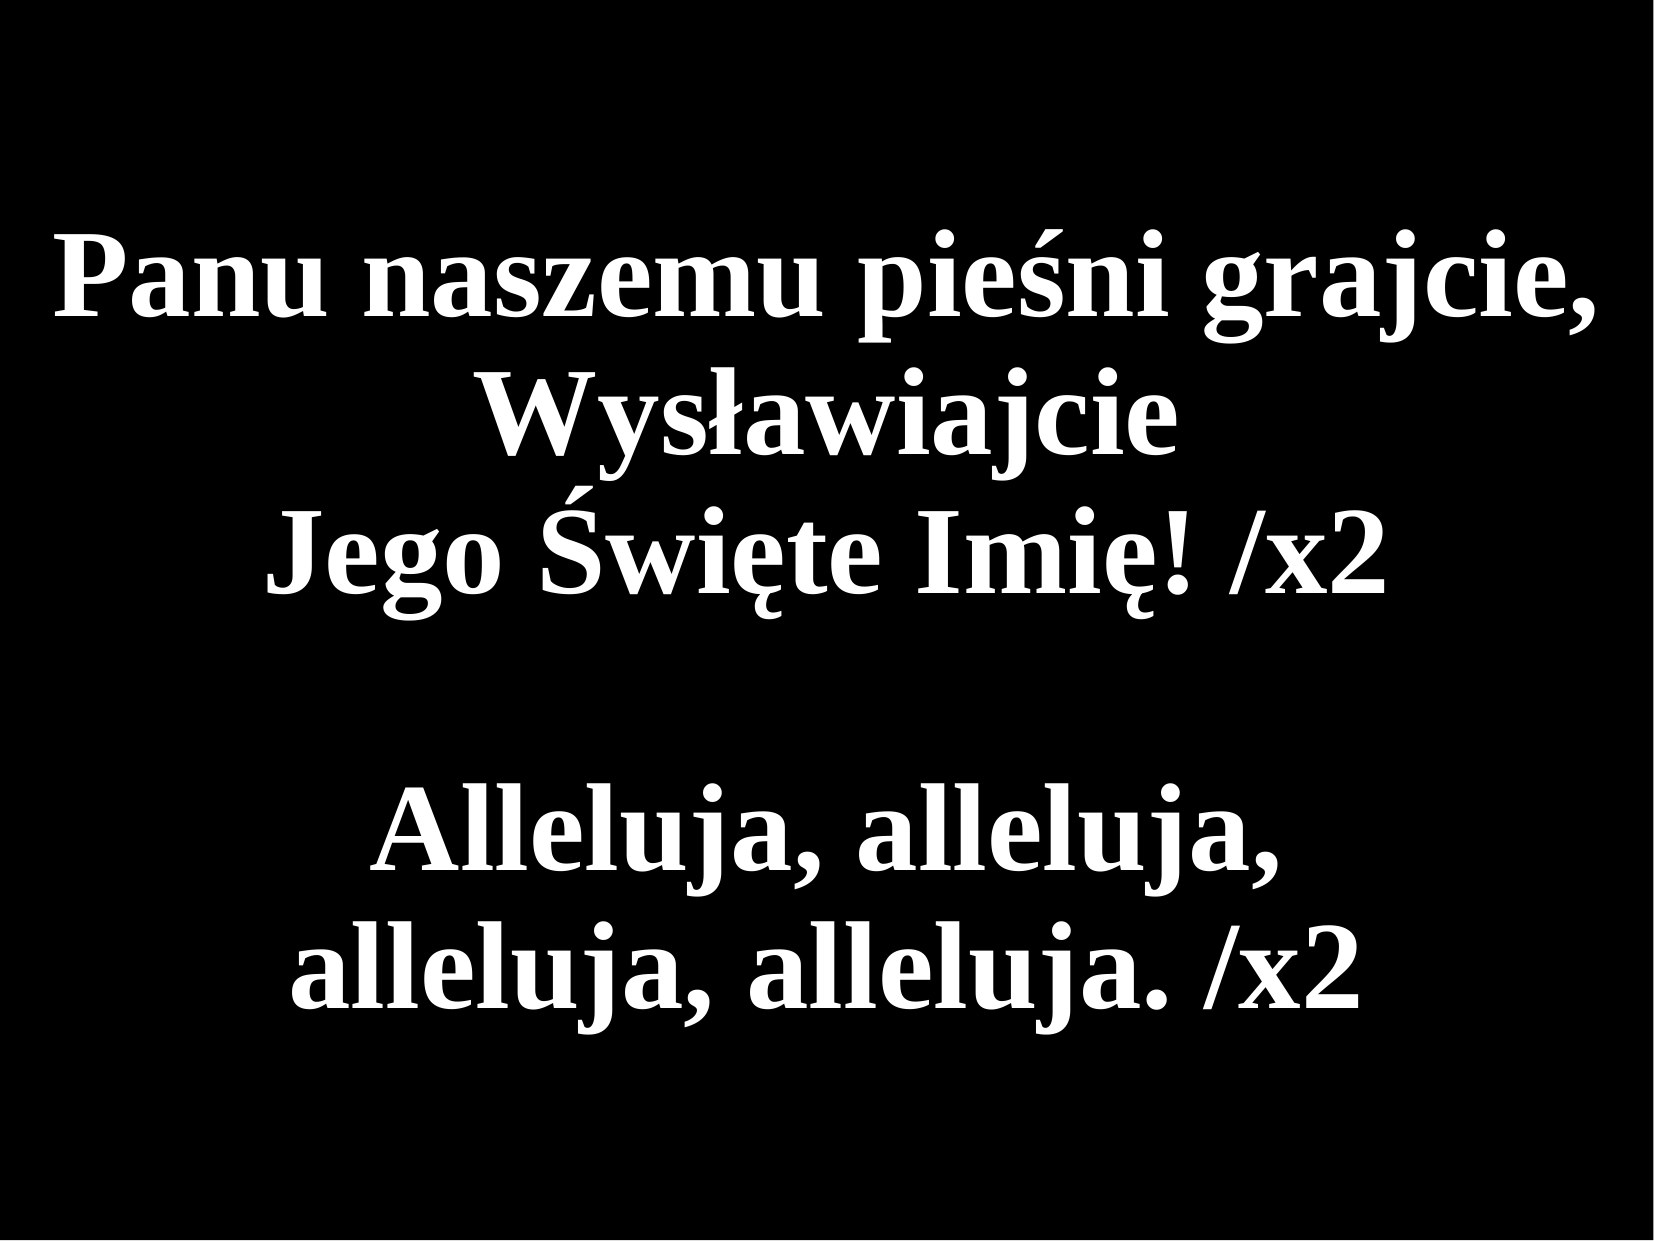

# Panu naszemu pieśni grajcie, Wysławiajcie Jego Święte Imię! /x2 Alleluja, alleluja, alleluja, alleluja. /x2